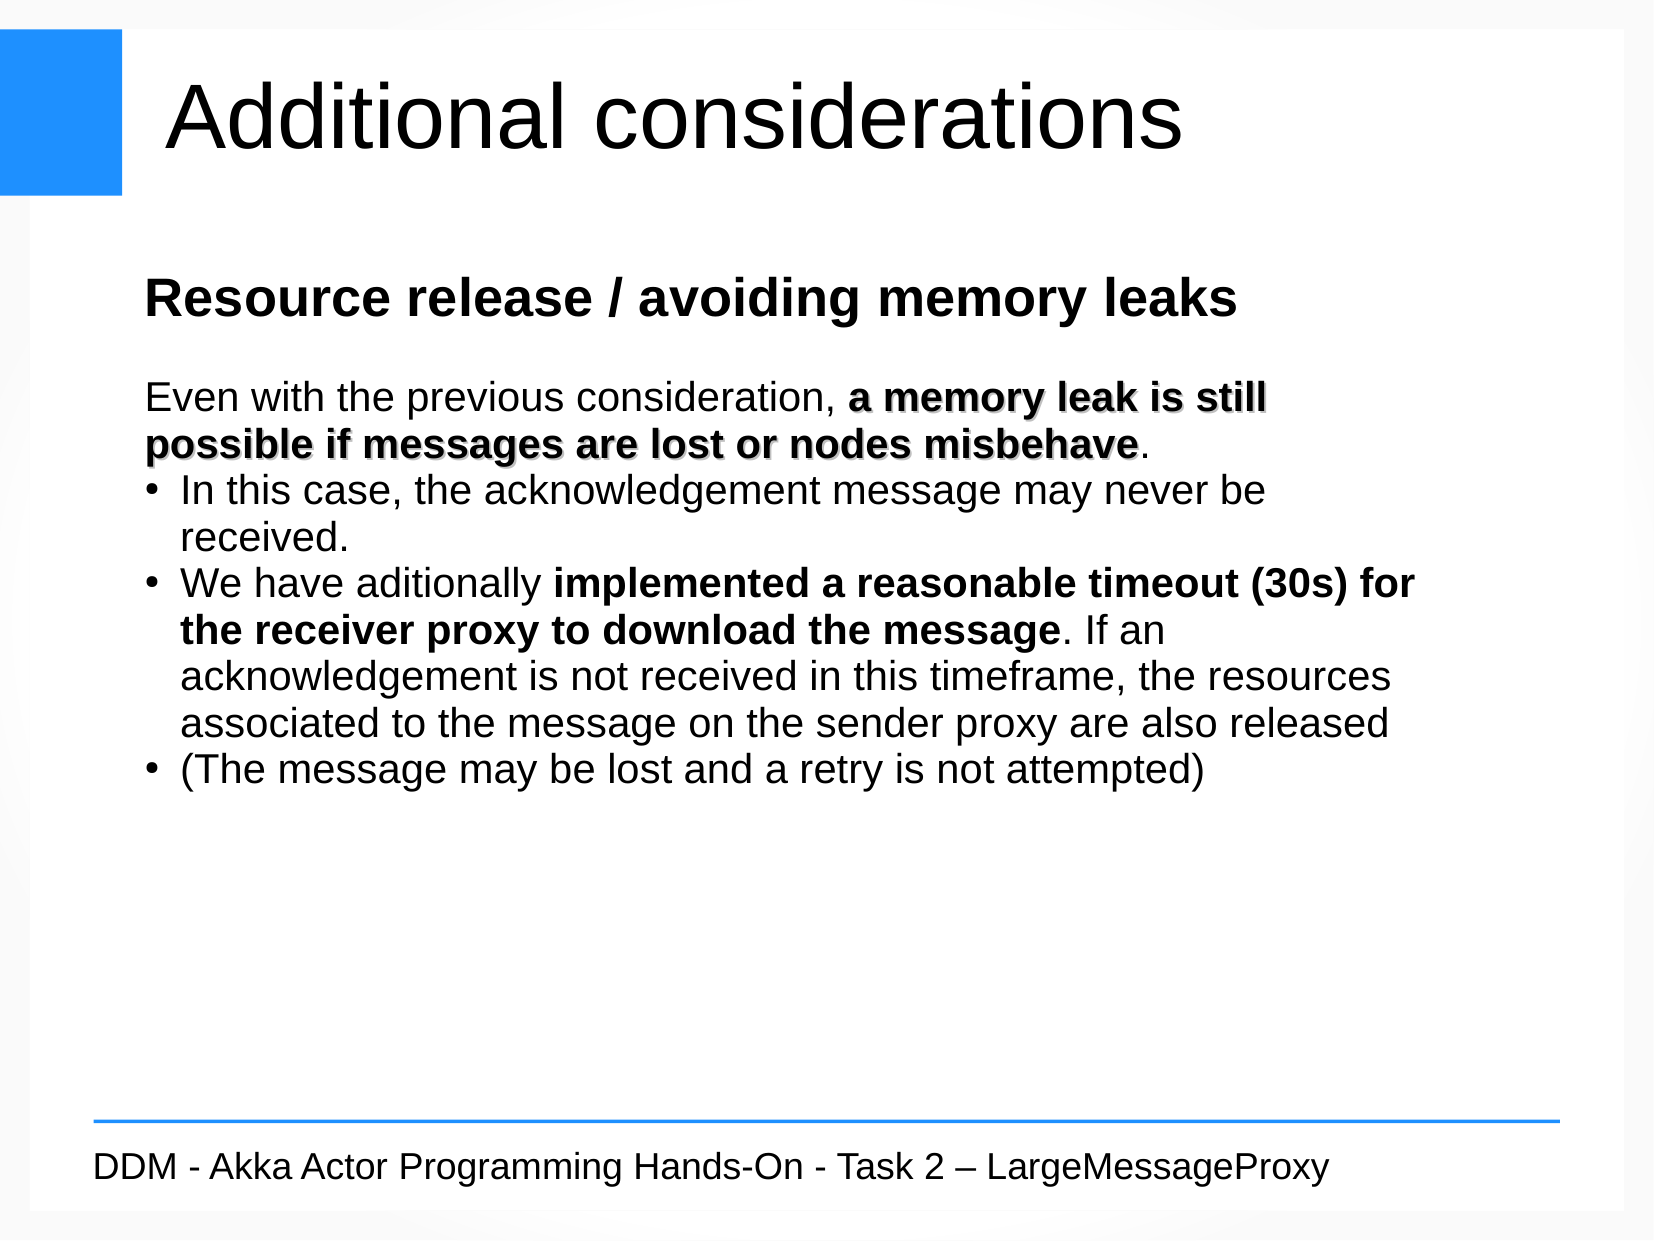

# Additional considerations
Resource release / avoiding memory leaks
Even with the previous consideration, a memory leak is still possible if messages are lost or nodes misbehave.
In this case, the acknowledgement message may never be received.
We have aditionally implemented a reasonable timeout (30s) for the receiver proxy to download the message. If an acknowledgement is not received in this timeframe, the resources associated to the message on the sender proxy are also released
(The message may be lost and a retry is not attempted)
DDM - Akka Actor Programming Hands-On - Task 2 – LargeMessageProxy